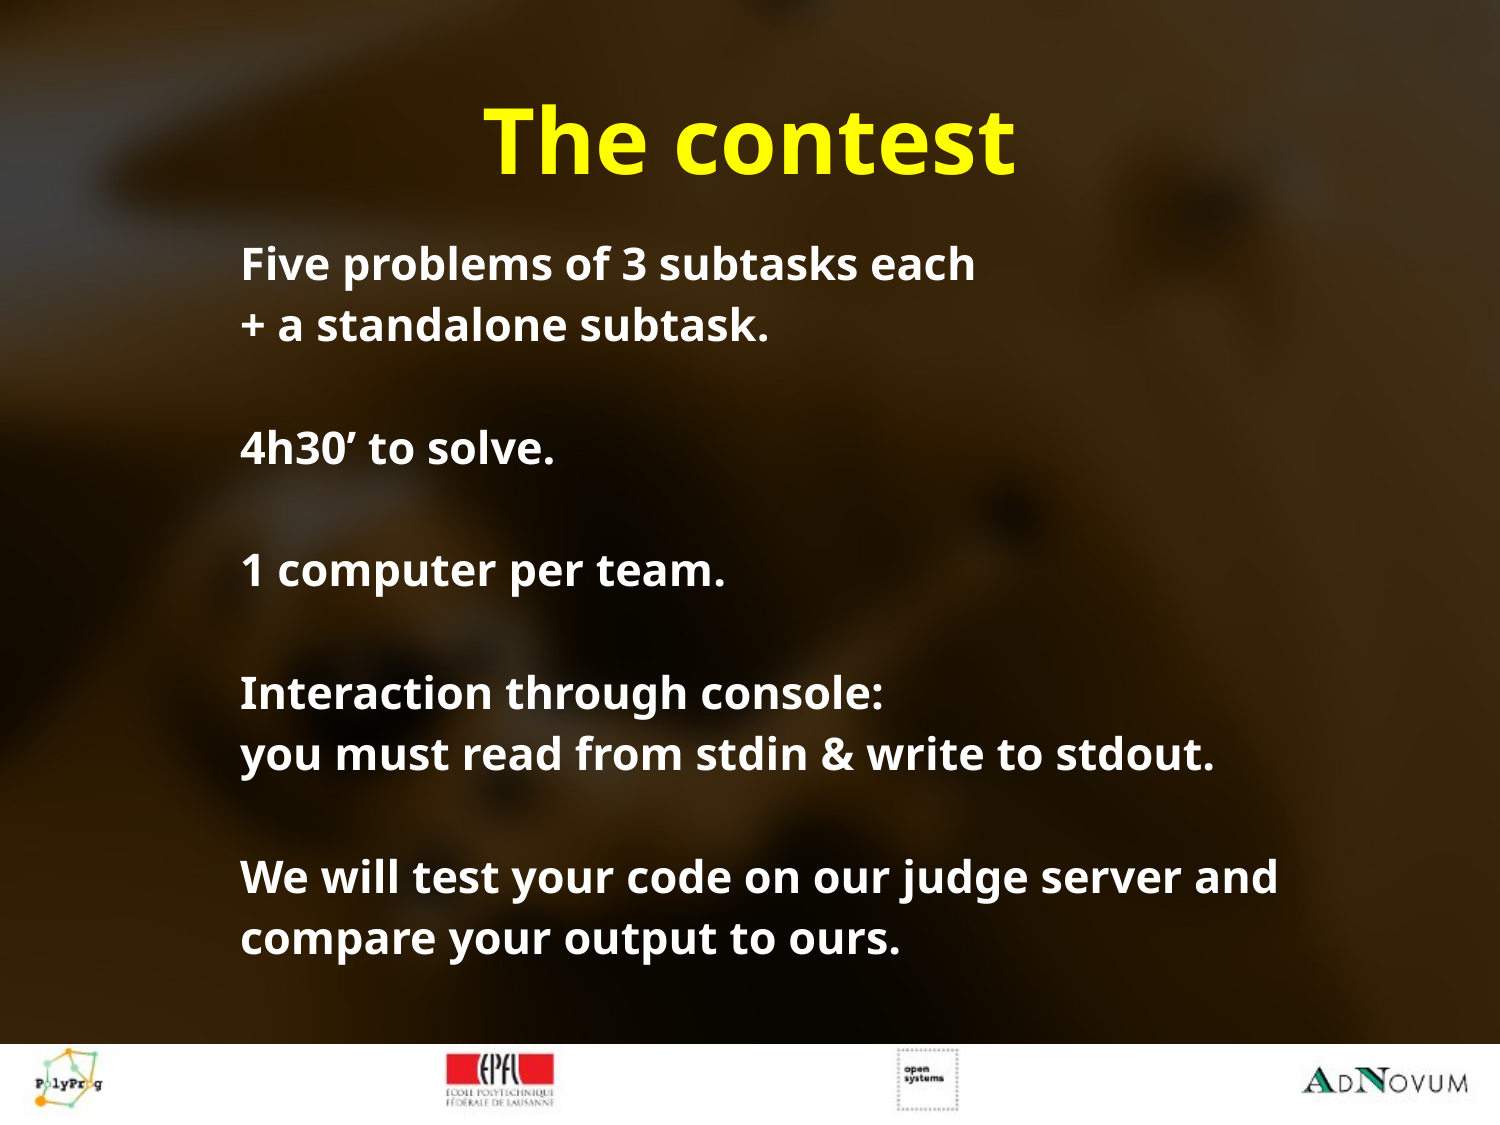

# The contest
Five problems of 3 subtasks each
+ a standalone subtask.
4h30’ to solve.
1 computer per team.
Interaction through console:
you must read from stdin & write to stdout.
We will test your code on our judge server and compare your output to ours.